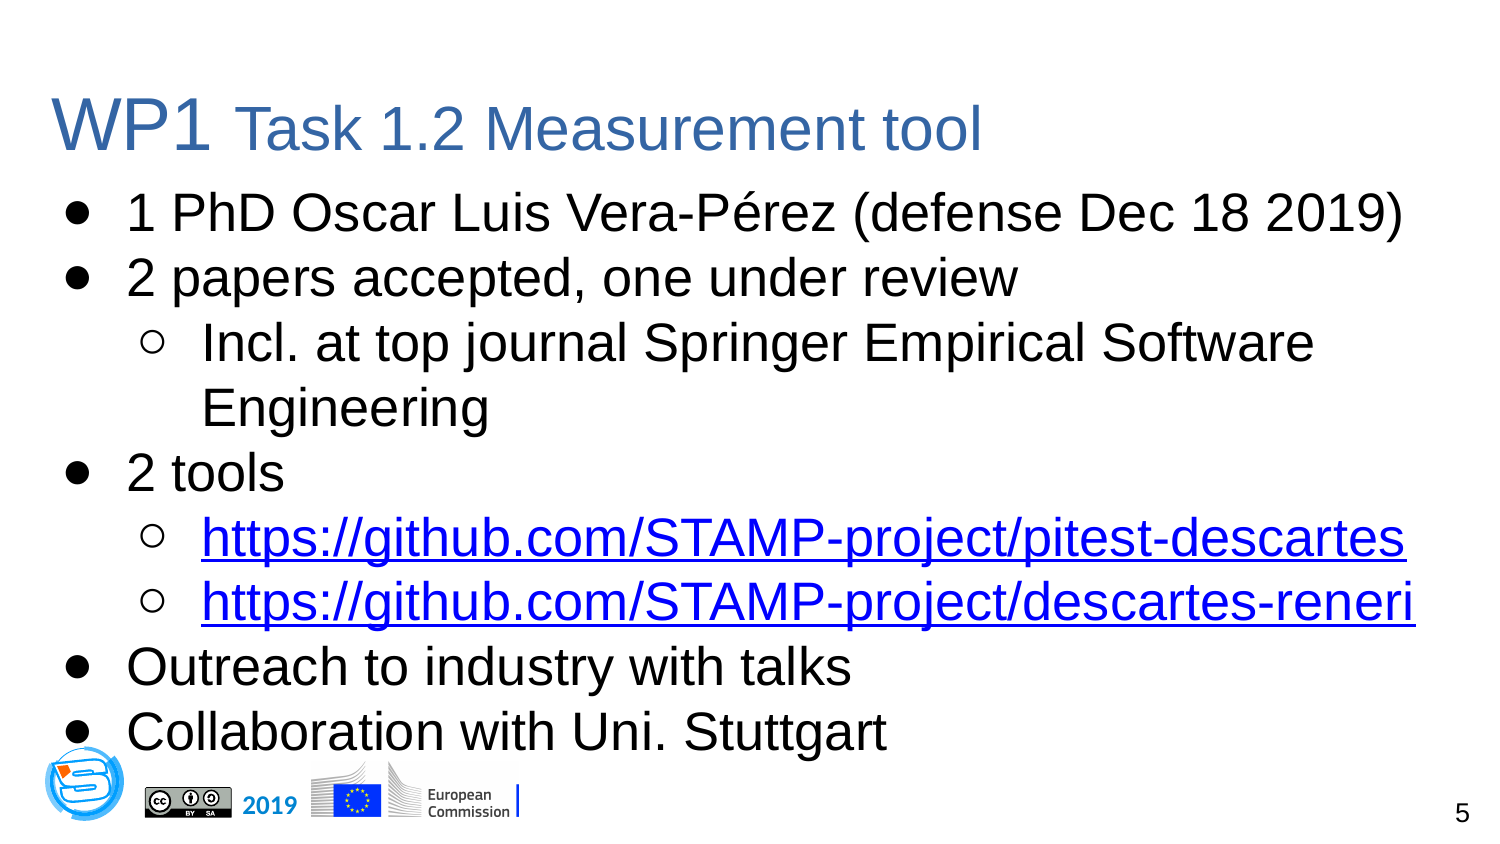

# WP1 Task 1.2 Measurement tool
1 PhD Oscar Luis Vera-Pérez (defense Dec 18 2019)
2 papers accepted, one under review
Incl. at top journal Springer Empirical Software Engineering
2 tools
https://github.com/STAMP-project/pitest-descartes
https://github.com/STAMP-project/descartes-reneri
Outreach to industry with talks
Collaboration with Uni. Stuttgart